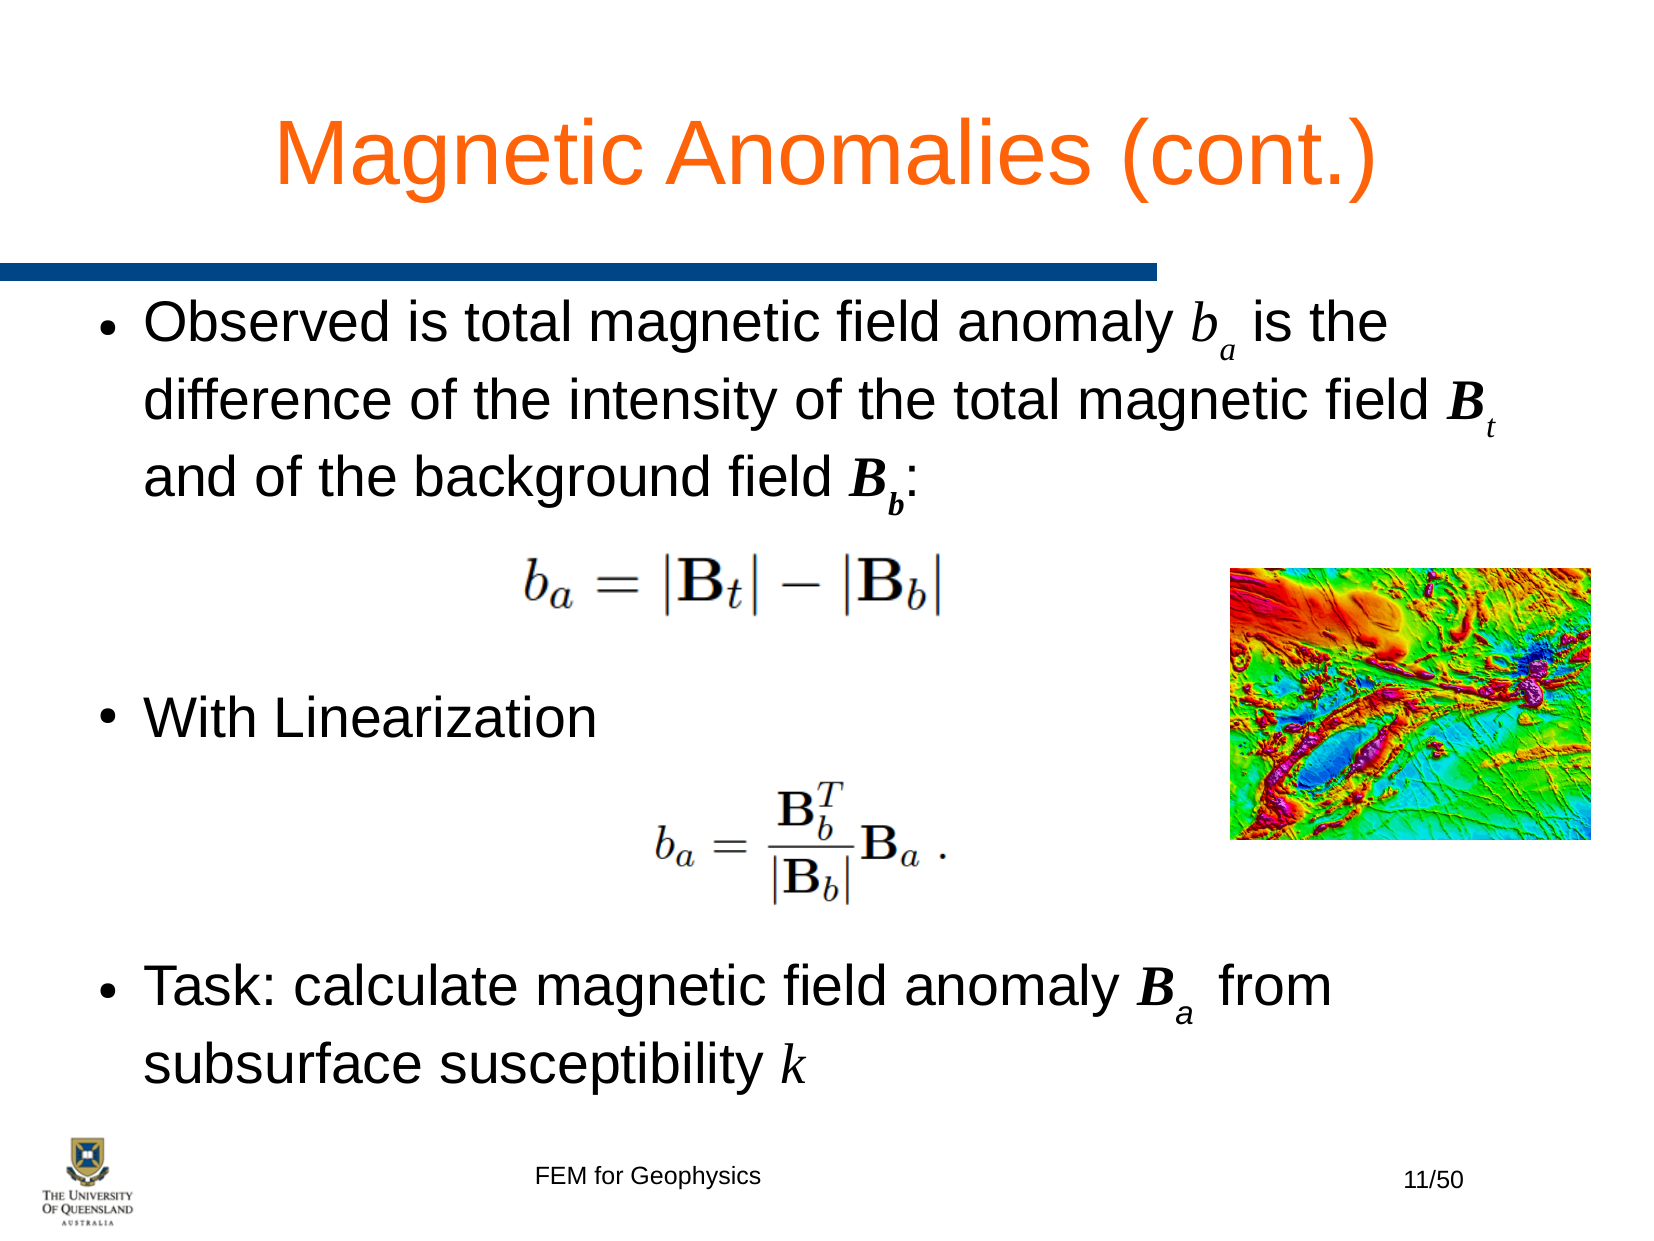

# Magnetic Anomalies (cont.)
Observed is total magnetic field anomaly ba is the difference of the intensity of the total magnetic field Bt and of the background field Bb:
With Linearization
Task: calculate magnetic field anomaly Ba from subsurface susceptibility k